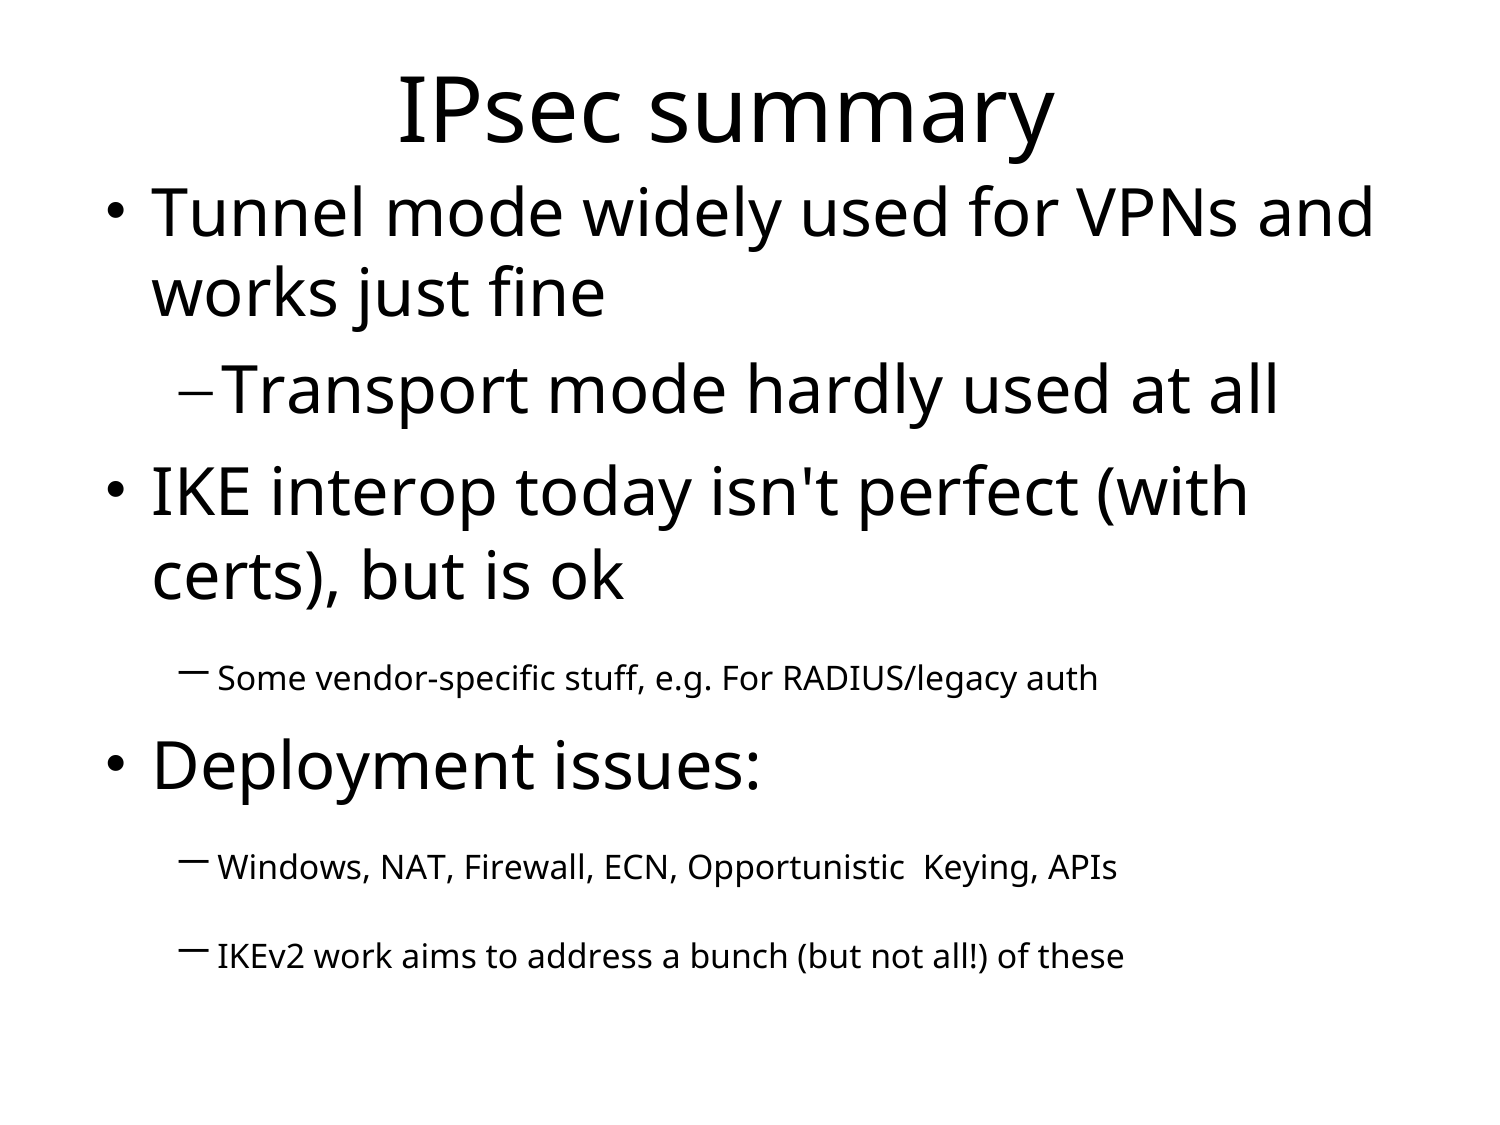

IPsec summary
Tunnel mode widely used for VPNs and works just fine
Transport mode hardly used at all
IKE interop today isn't perfect (with certs), but is ok
Some vendor-specific stuff, e.g. For RADIUS/legacy auth
Deployment issues:
Windows, NAT, Firewall, ECN, Opportunistic Keying, APIs
IKEv2 work aims to address a bunch (but not all!) of these